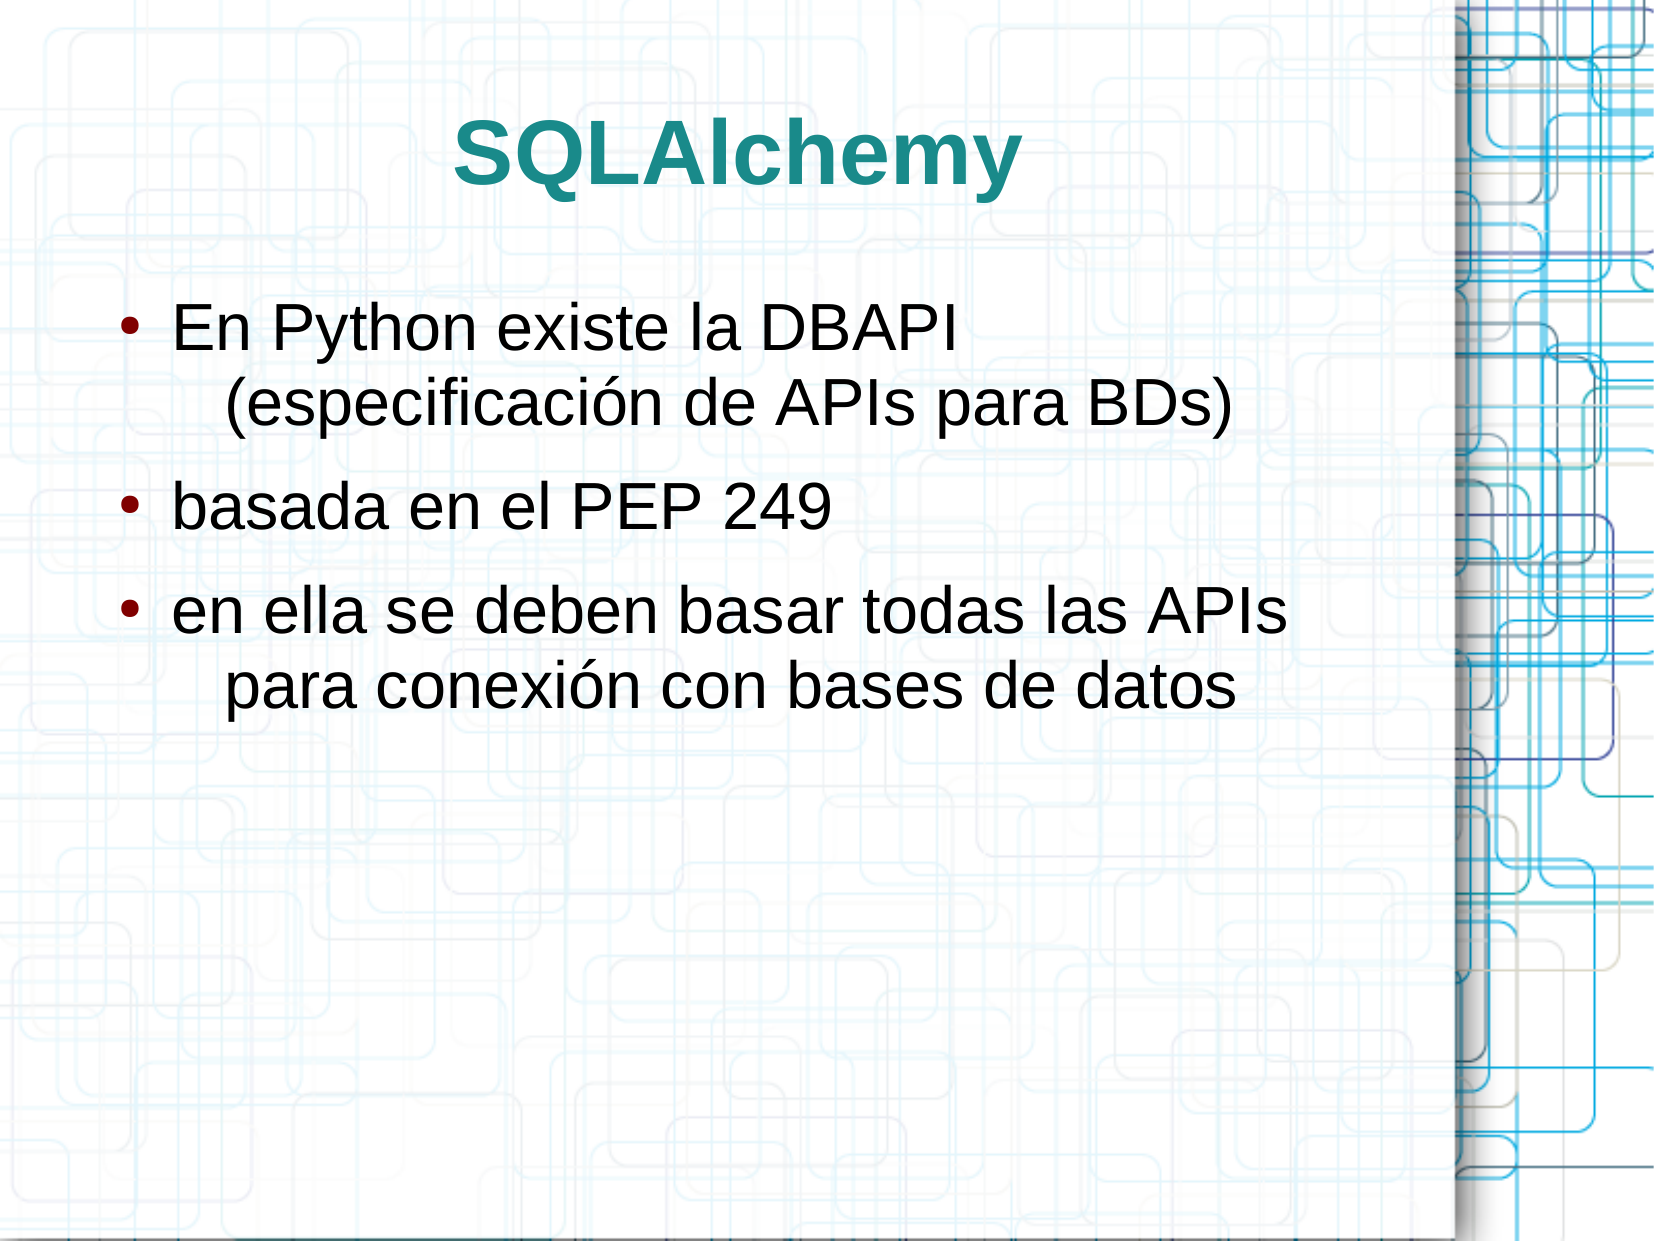

# SQLAlchemy
En Python existe la DBAPI (especificación de APIs para BDs)
basada en el PEP 249
en ella se deben basar todas las APIs para conexión con bases de datos